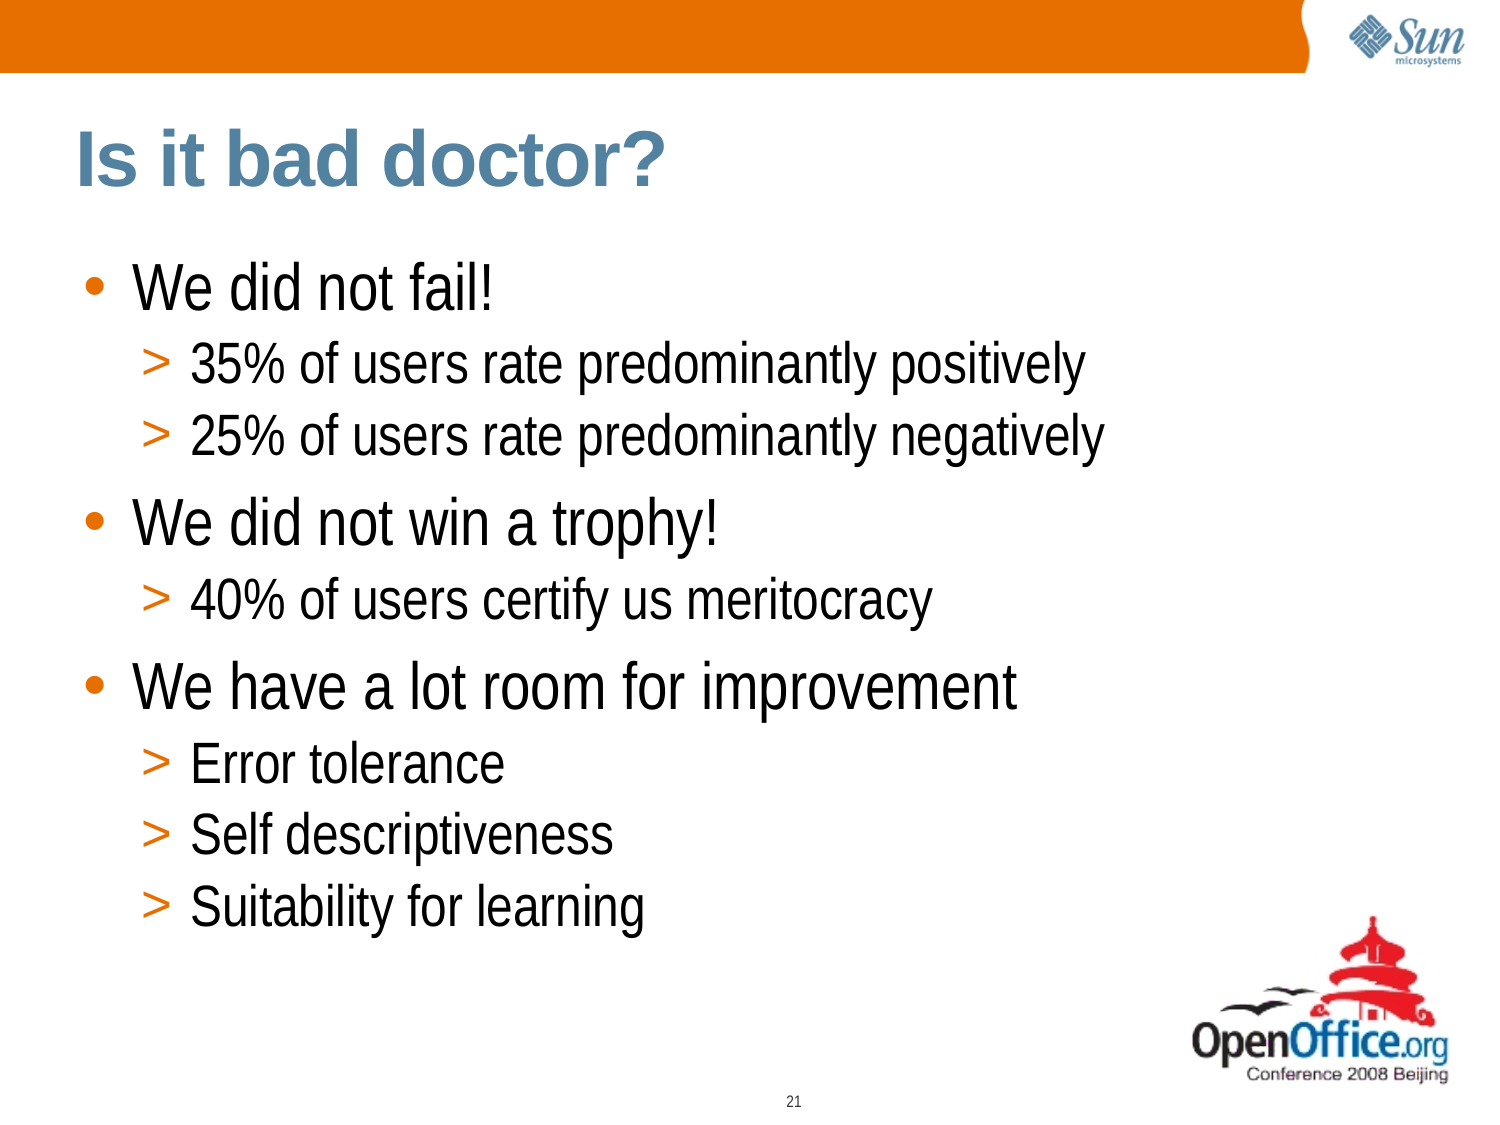

# Is it bad doctor?
We did not fail!
35% of users rate predominantly positively
25% of users rate predominantly negatively
We did not win a trophy!
40% of users certify us meritocracy
We have a lot room for improvement
Error tolerance
Self descriptiveness
Suitability for learning